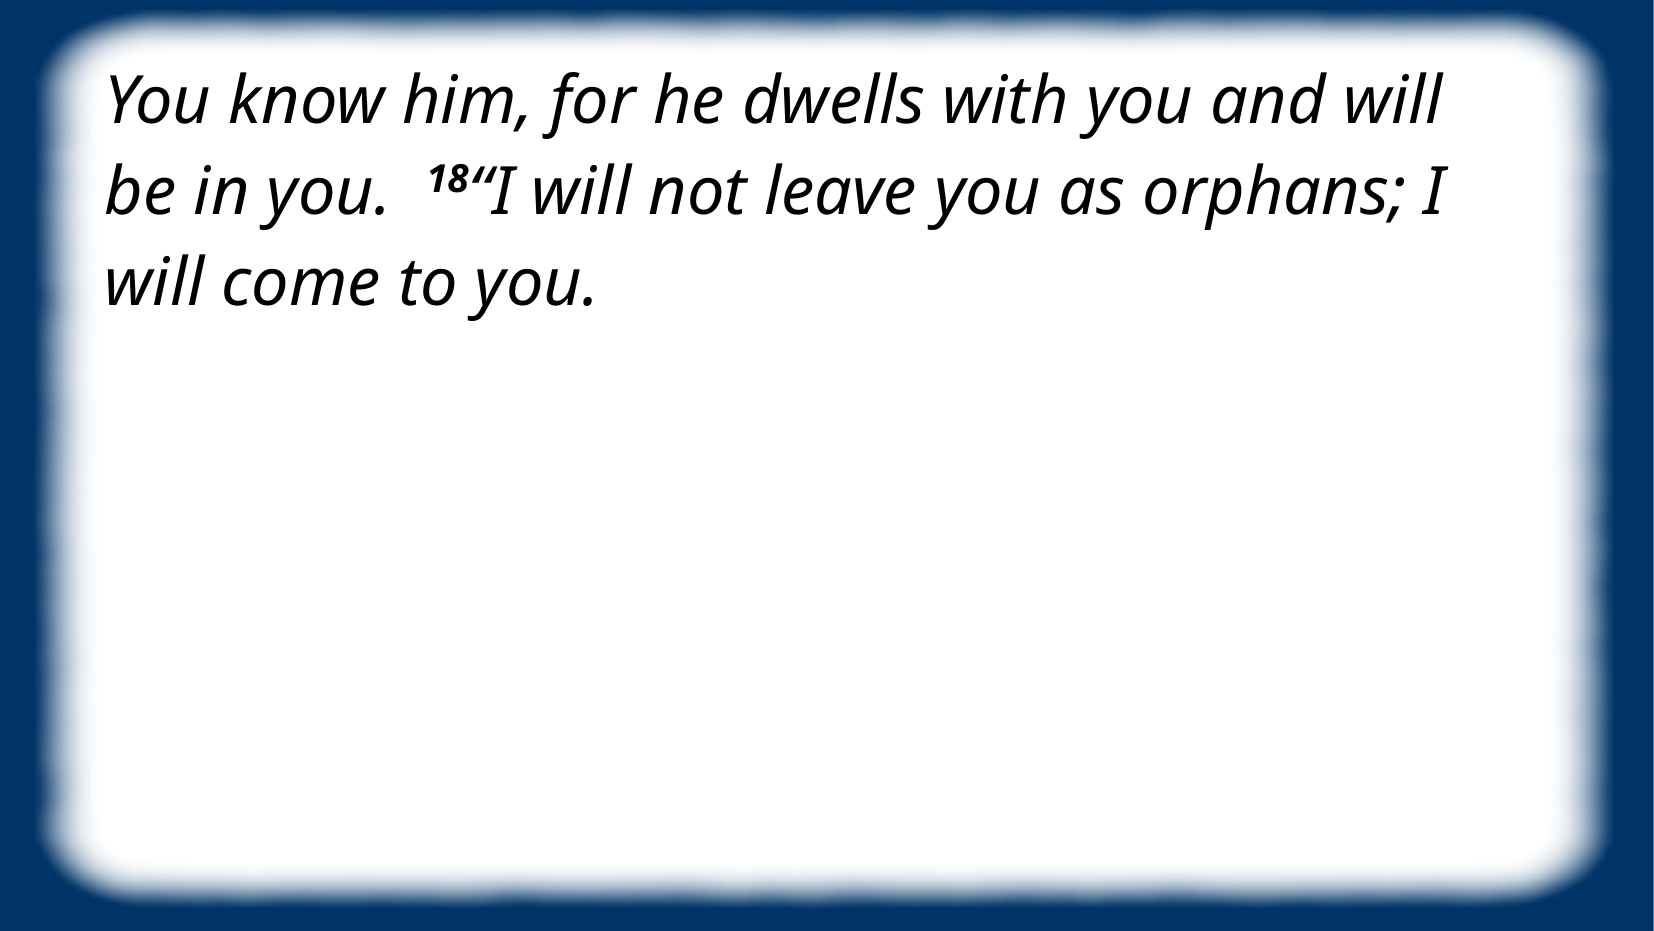

You know him, for he dwells with you and will be in you. 18“I will not leave you as orphans; I will come to you.